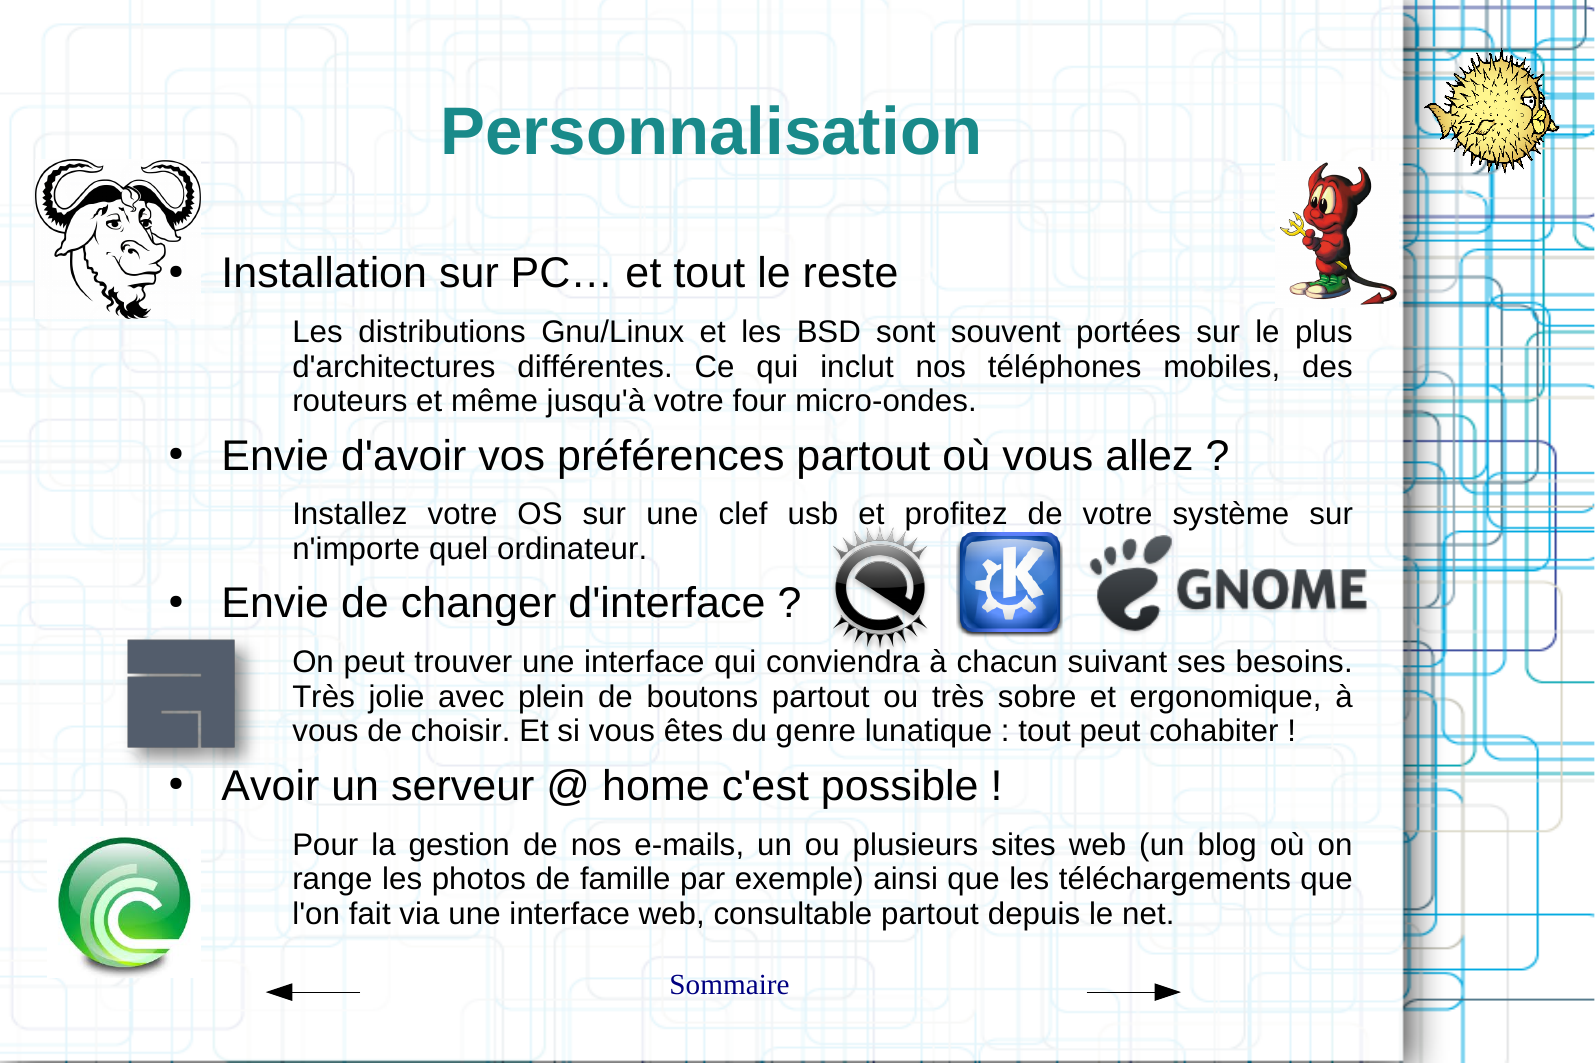

# Personnalisation
Installation sur PC… et tout le reste
Les distributions Gnu/Linux et les BSD sont souvent portées sur le plus d'architectures différentes. Ce qui inclut nos téléphones mobiles, des routeurs et même jusqu'à votre four micro-ondes.
Envie d'avoir vos préférences partout où vous allez ?
Installez votre OS sur une clef usb et profitez de votre système sur n'importe quel ordinateur.
Envie de changer d'interface ?
On peut trouver une interface qui conviendra à chacun suivant ses besoins. Très jolie avec plein de boutons partout ou très sobre et ergonomique, à vous de choisir. Et si vous êtes du genre lunatique : tout peut cohabiter !
Avoir un serveur @ home c'est possible !
Pour la gestion de nos e-mails, un ou plusieurs sites web (un blog où on range les photos de famille par exemple) ainsi que les téléchargements que l'on fait via une interface web, consultable partout depuis le net.